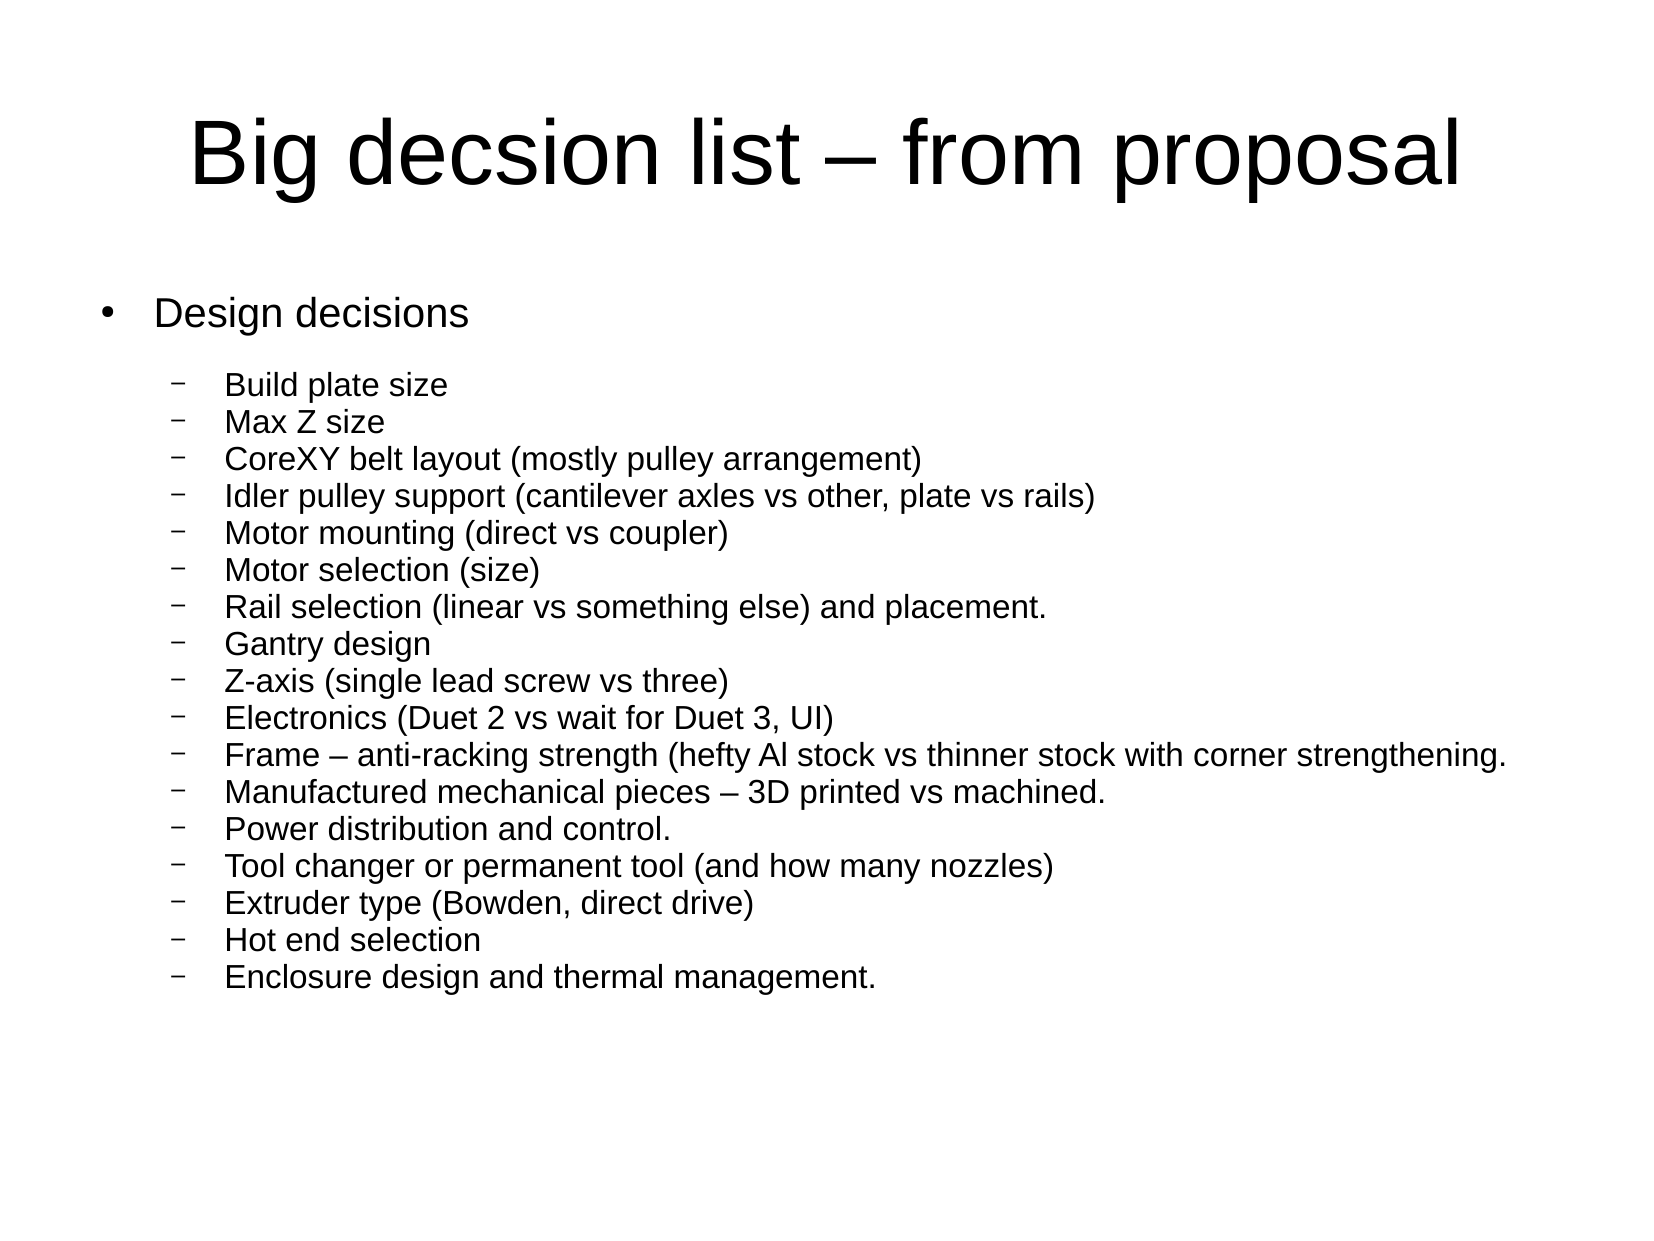

# Big decsion list – from proposal
Design decisions
Build plate size
Max Z size
CoreXY belt layout (mostly pulley arrangement)
Idler pulley support (cantilever axles vs other, plate vs rails)
Motor mounting (direct vs coupler)
Motor selection (size)
Rail selection (linear vs something else) and placement.
Gantry design
Z-axis (single lead screw vs three)
Electronics (Duet 2 vs wait for Duet 3, UI)
Frame – anti-racking strength (hefty Al stock vs thinner stock with corner strengthening.
Manufactured mechanical pieces – 3D printed vs machined.
Power distribution and control.
Tool changer or permanent tool (and how many nozzles)
Extruder type (Bowden, direct drive)
Hot end selection
Enclosure design and thermal management.